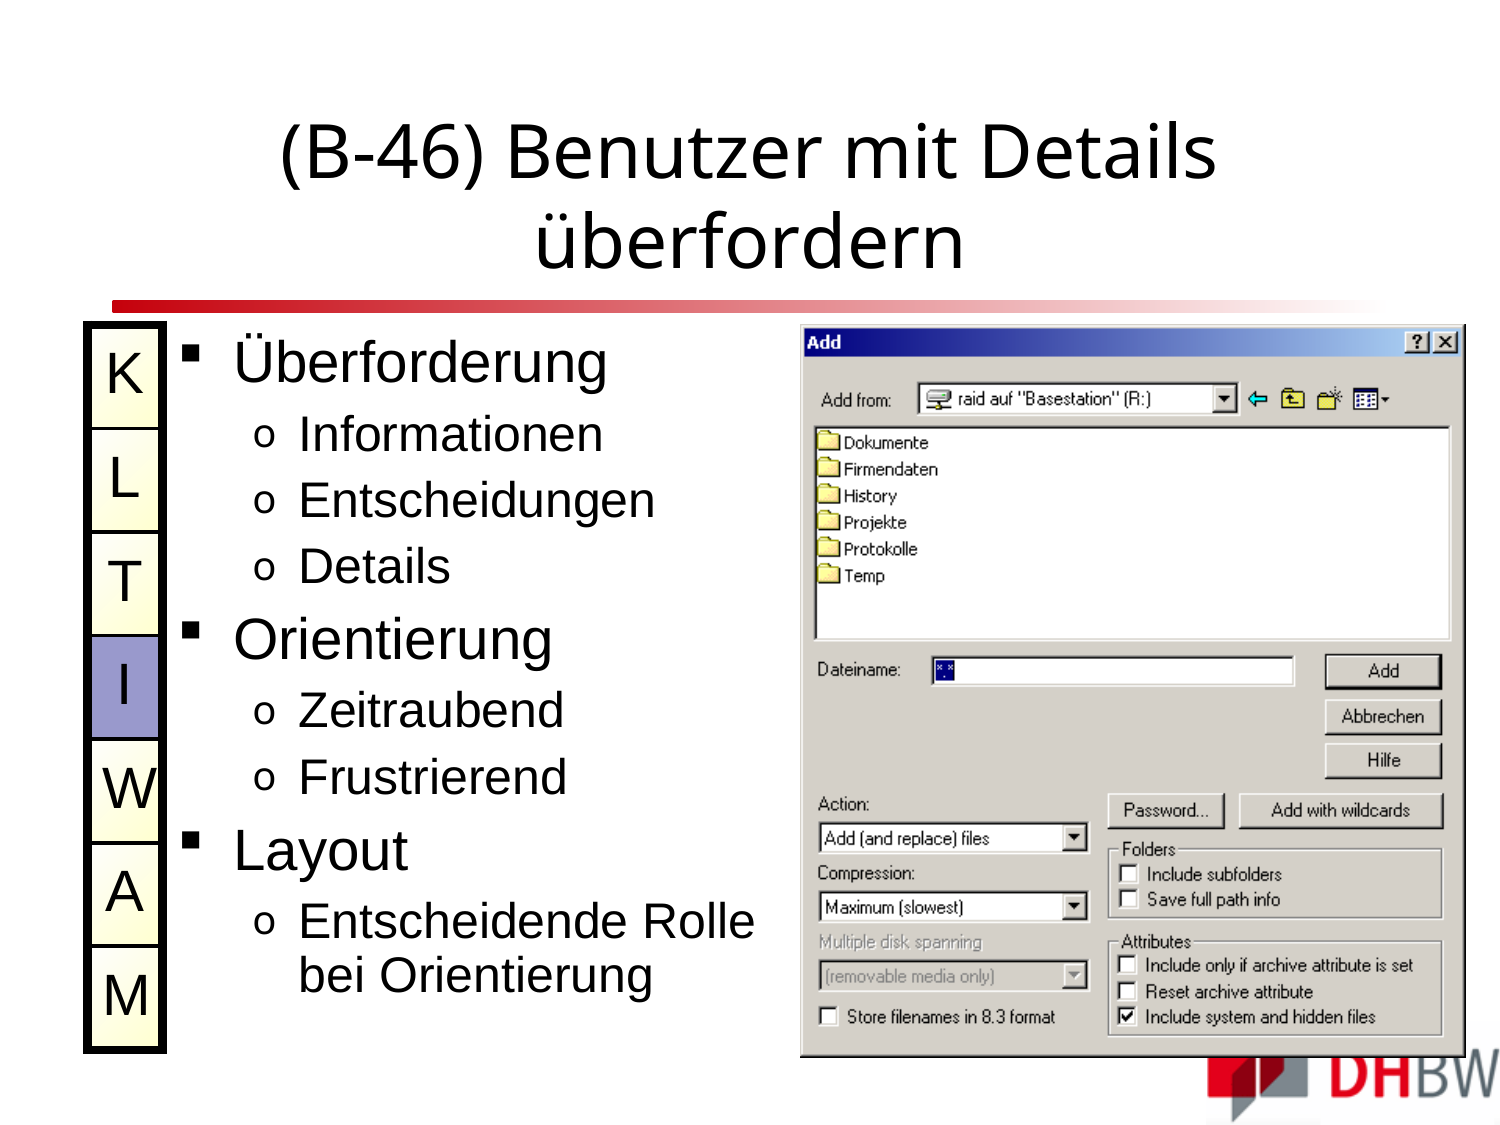

# (B-46) Benutzer mit Details überfordern
| K |
| --- |
| L |
| T |
| I |
| W |
| A |
| M |
Überforderung
Informationen
Entscheidungen
Details
Orientierung
Zeitraubend
Frustrierend
Layout
Entscheidende Rolle bei Orientierung